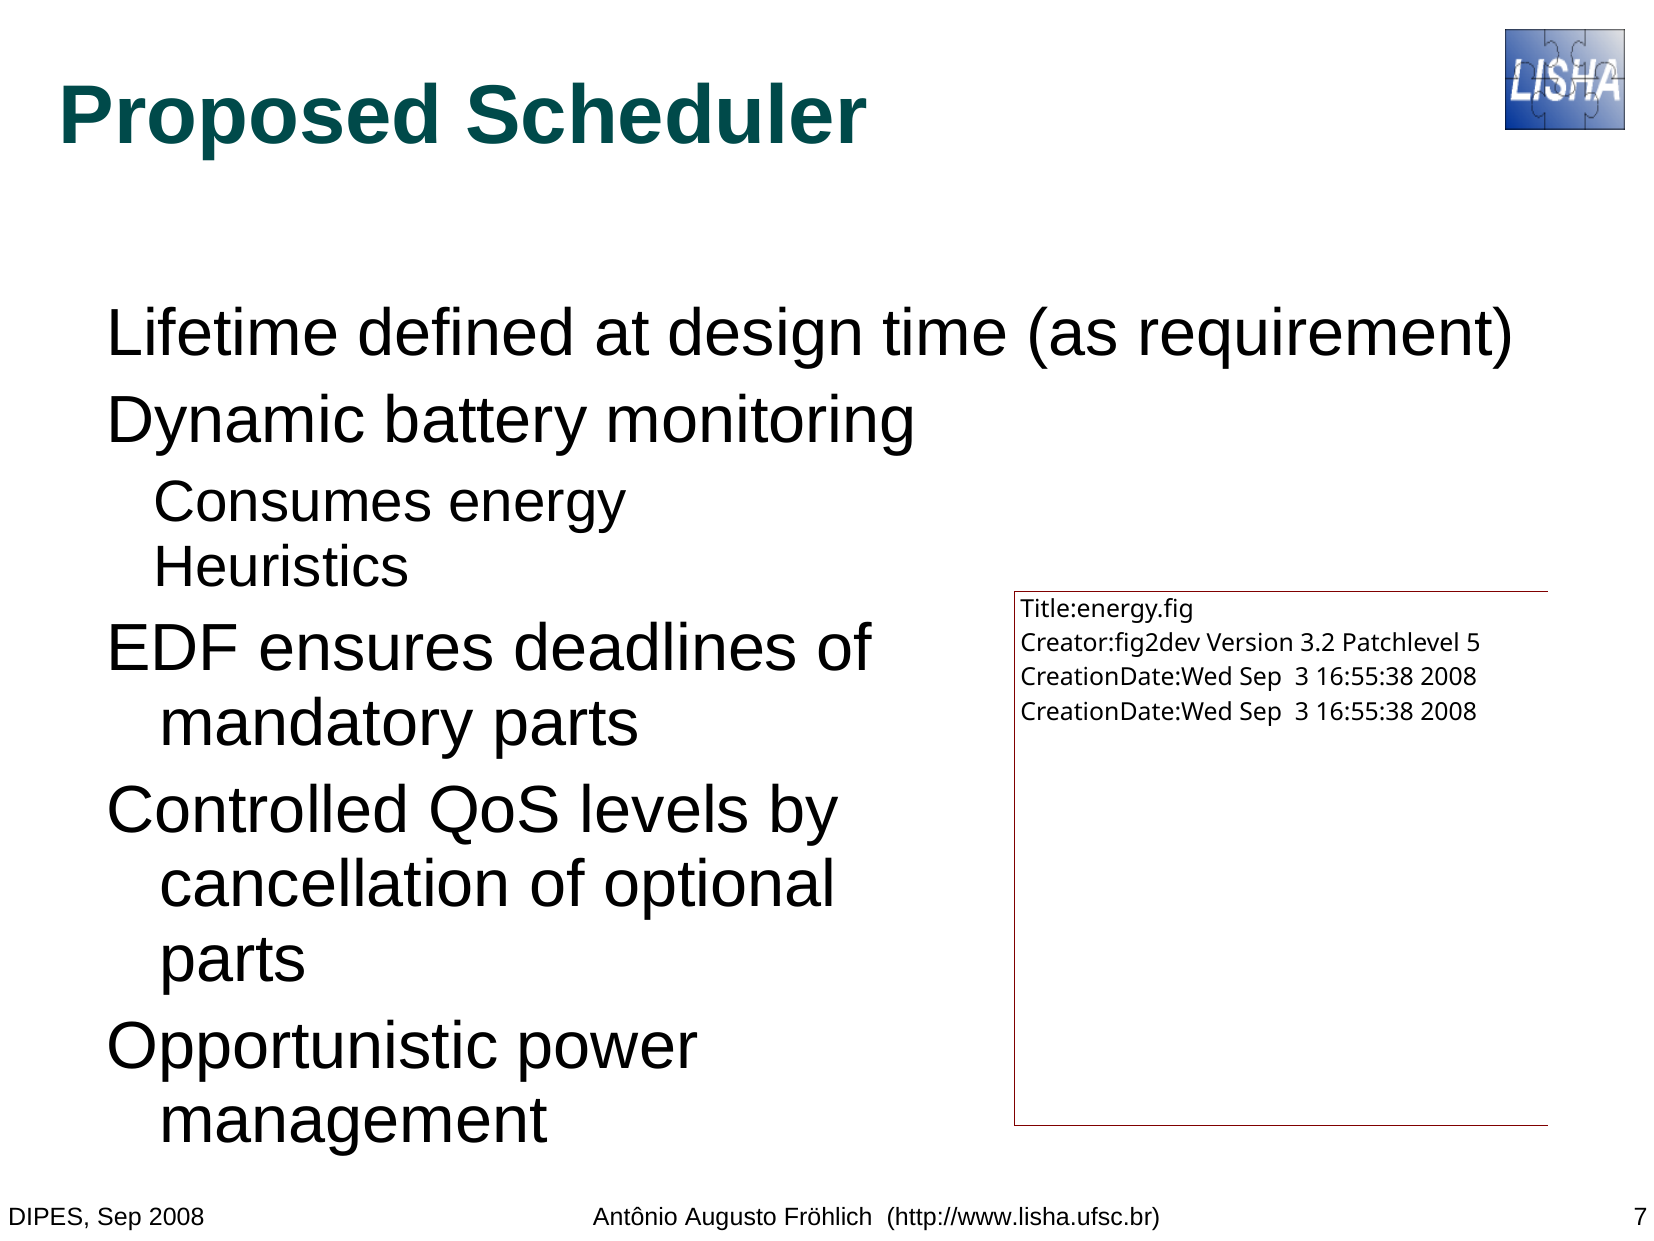

# Proposed Scheduler
Lifetime defined at design time (as requirement)
Dynamic battery monitoring
Consumes energy
Heuristics
EDF ensures deadlines of mandatory parts
Controlled QoS levels by cancellation of optional parts
Opportunistic power management